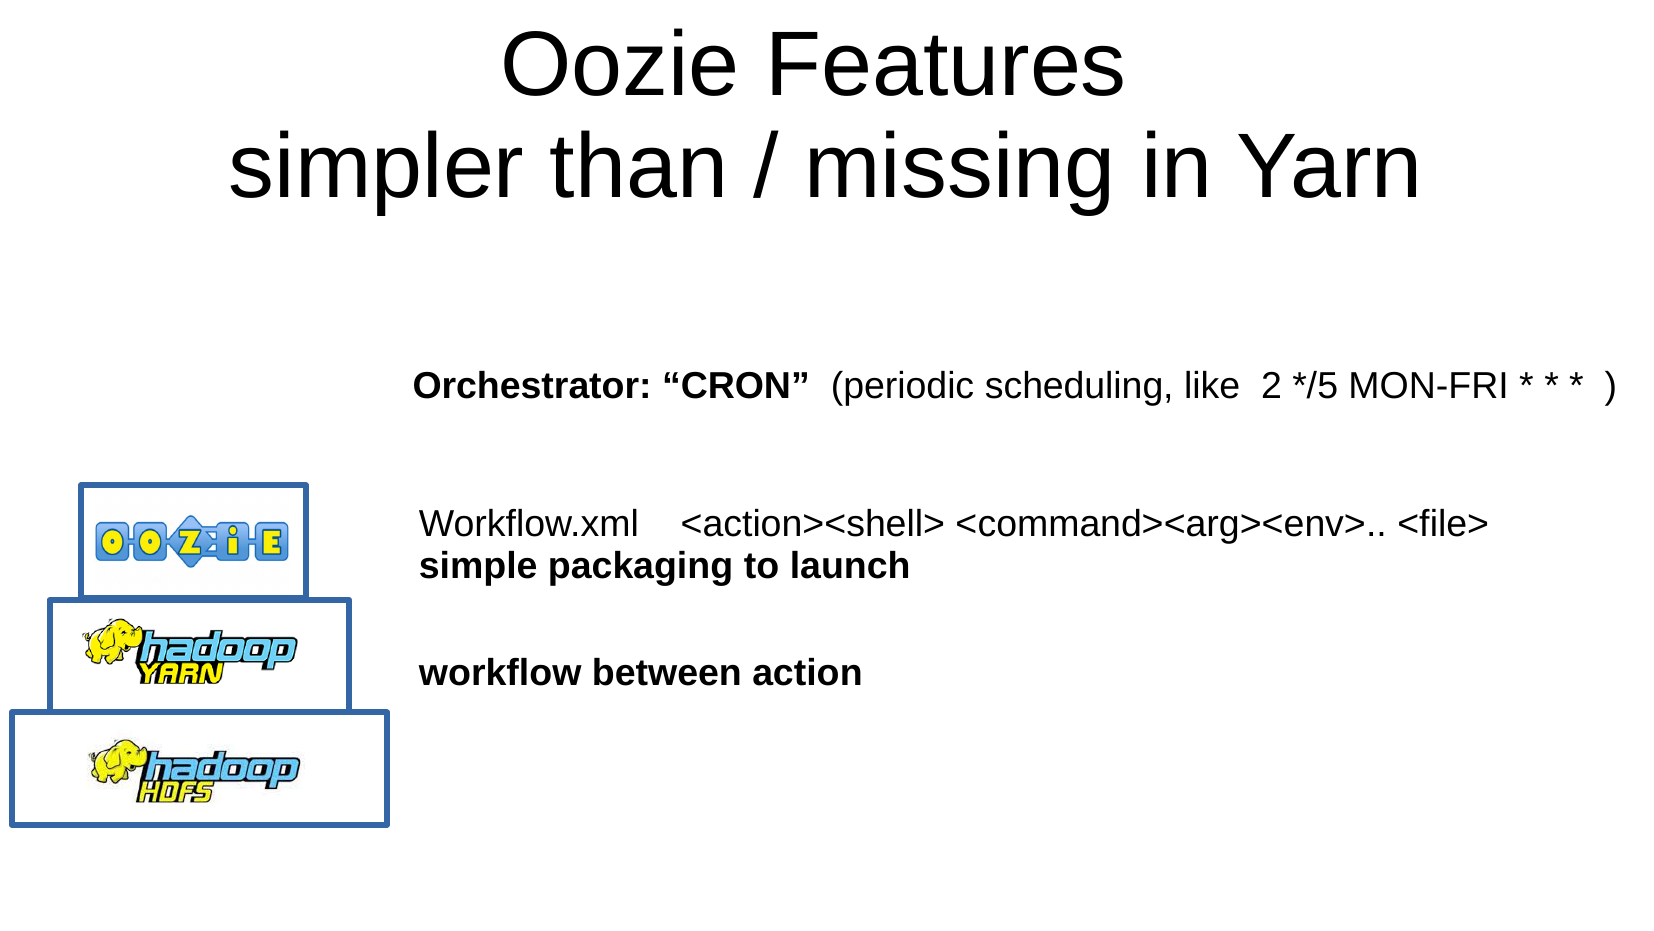

# Oozie Features simpler than / missing in Yarn
Orchestrator: “CRON” (periodic scheduling, like 2 */5 MON-FRI * * * )
Workflow.xml <action><shell> <command><arg><env>.. <file>
simple packaging to launch
workflow between action